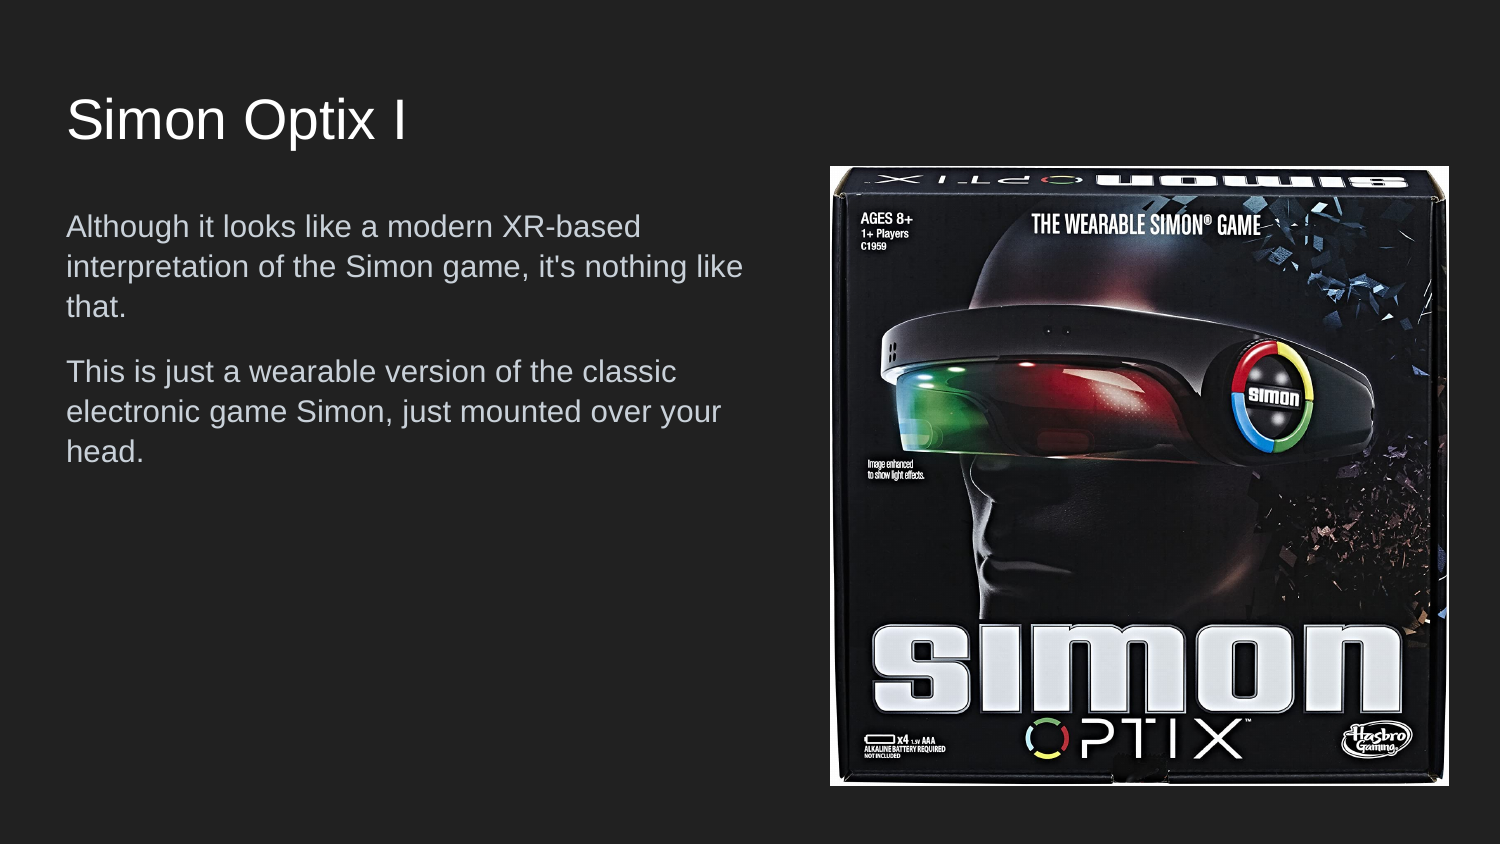

# Simon Optix I
Although it looks like a modern XR-based interpretation of the Simon game, it's nothing like that.
This is just a wearable version of the classic electronic game Simon, just mounted over your head.